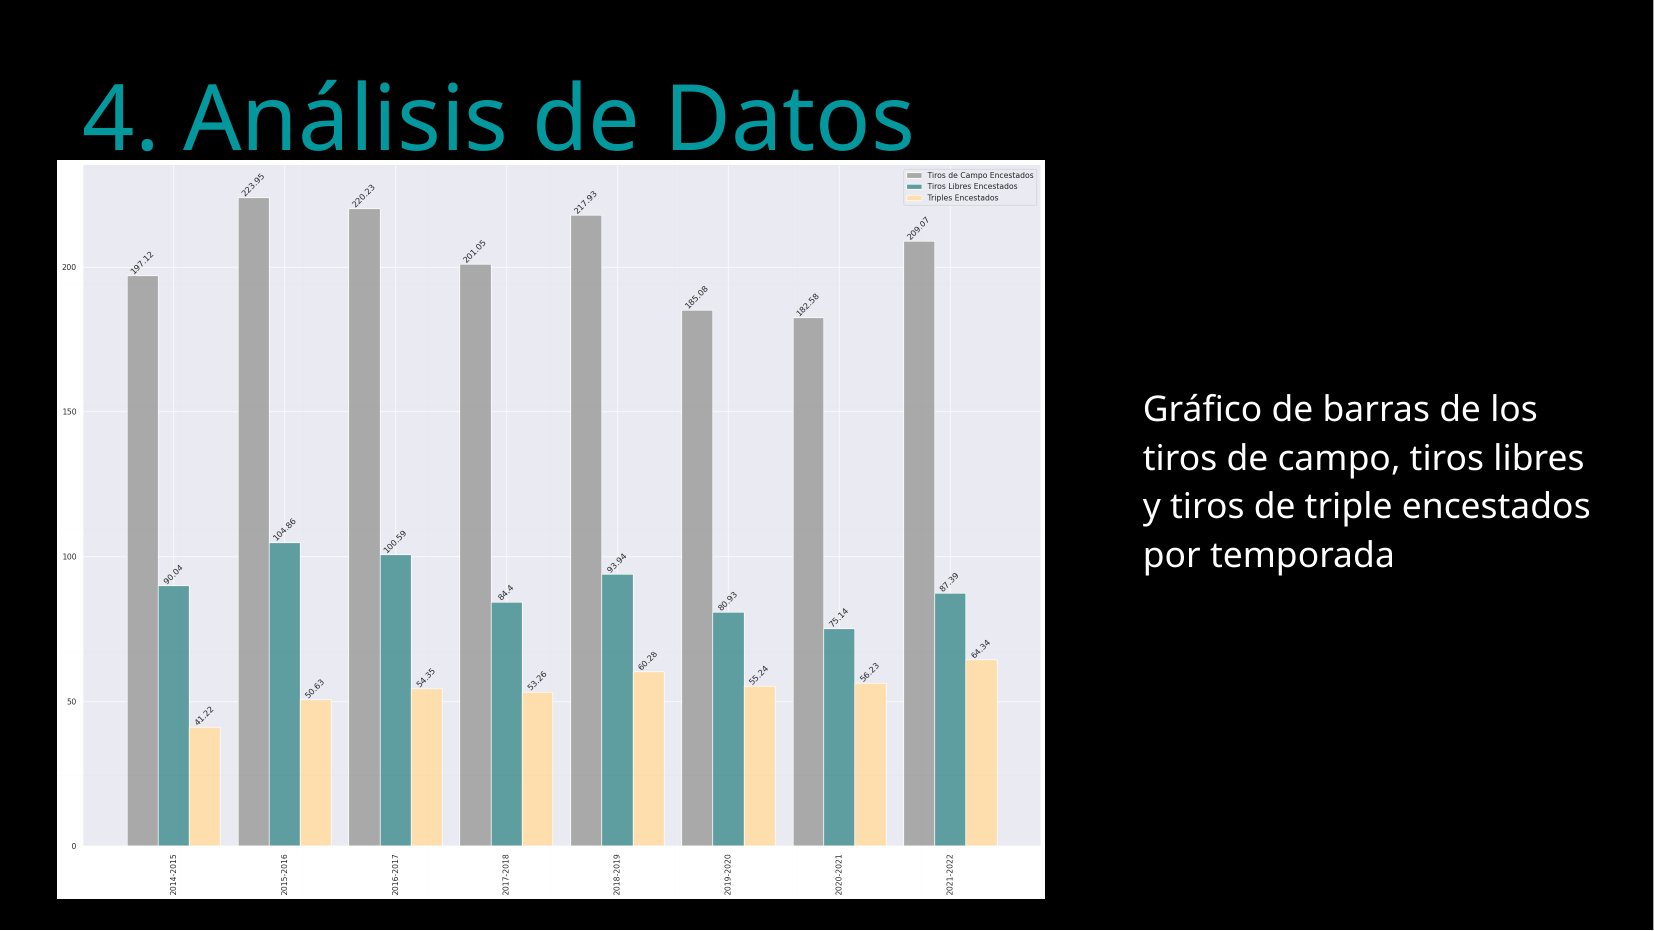

# 4. Análisis de Datos
Gráfico de barras de los tiros de campo, tiros libres y tiros de triple encestados por temporada